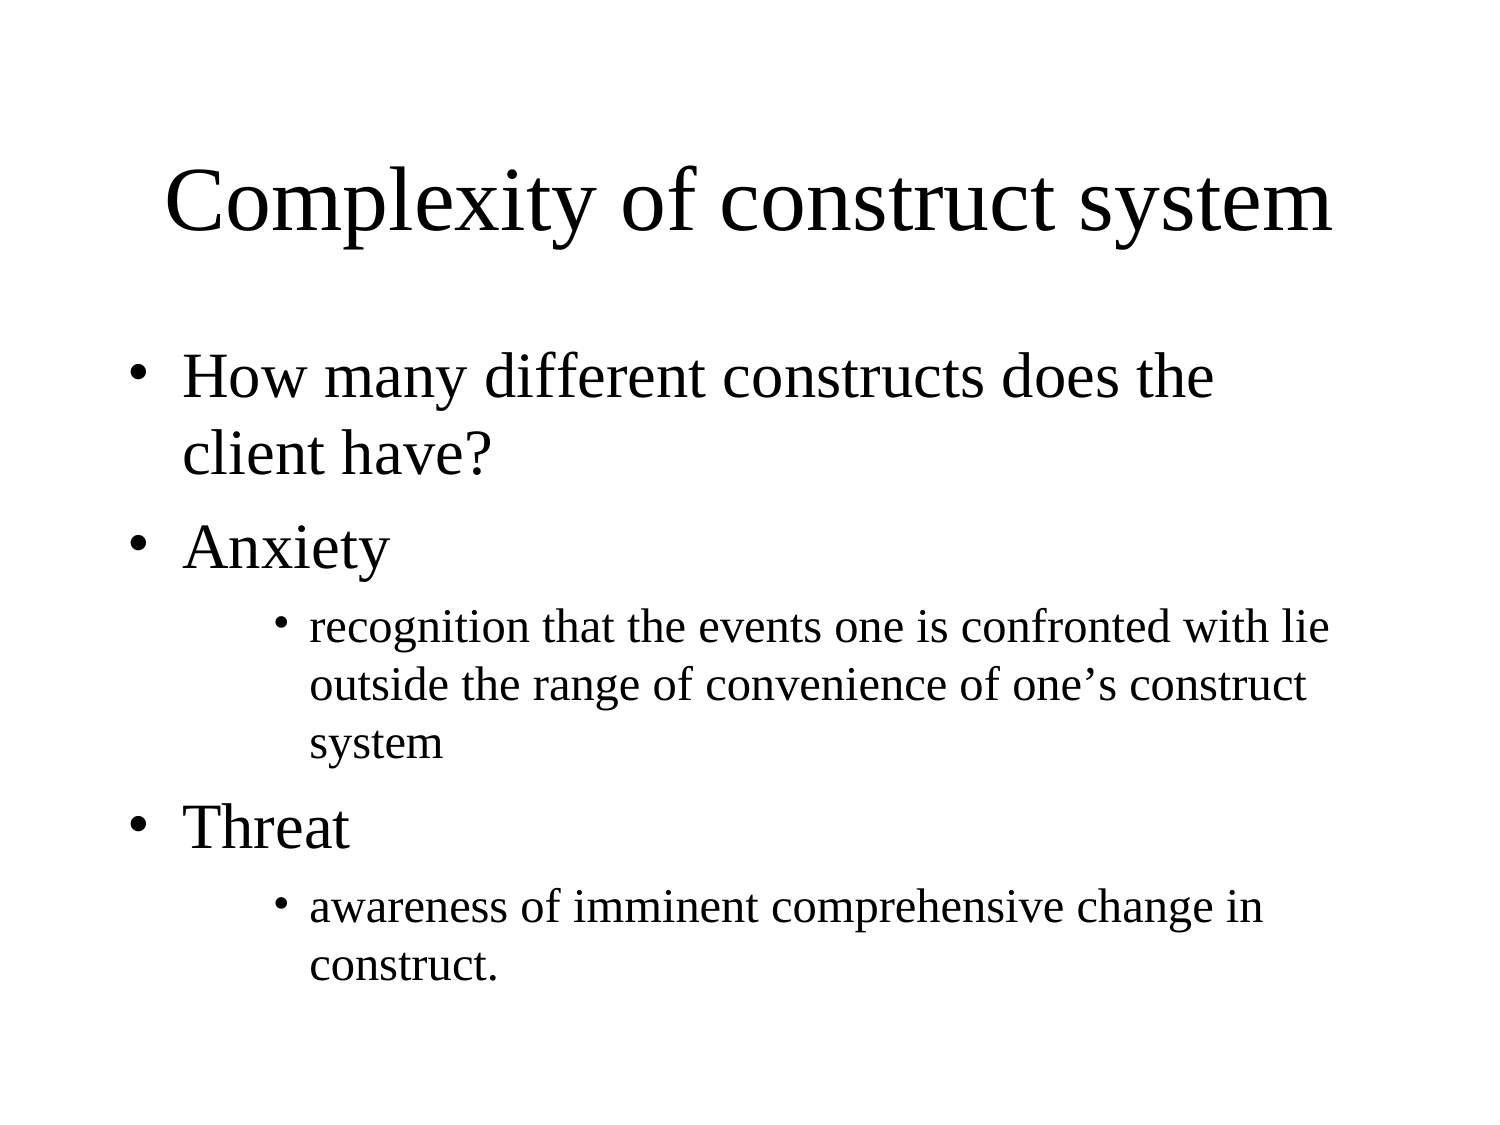

# Complexity of construct system
How many different constructs does the client have?
Anxiety
recognition that the events one is confronted with lie outside the range of convenience of one’s construct system
Threat
awareness of imminent comprehensive change in construct.